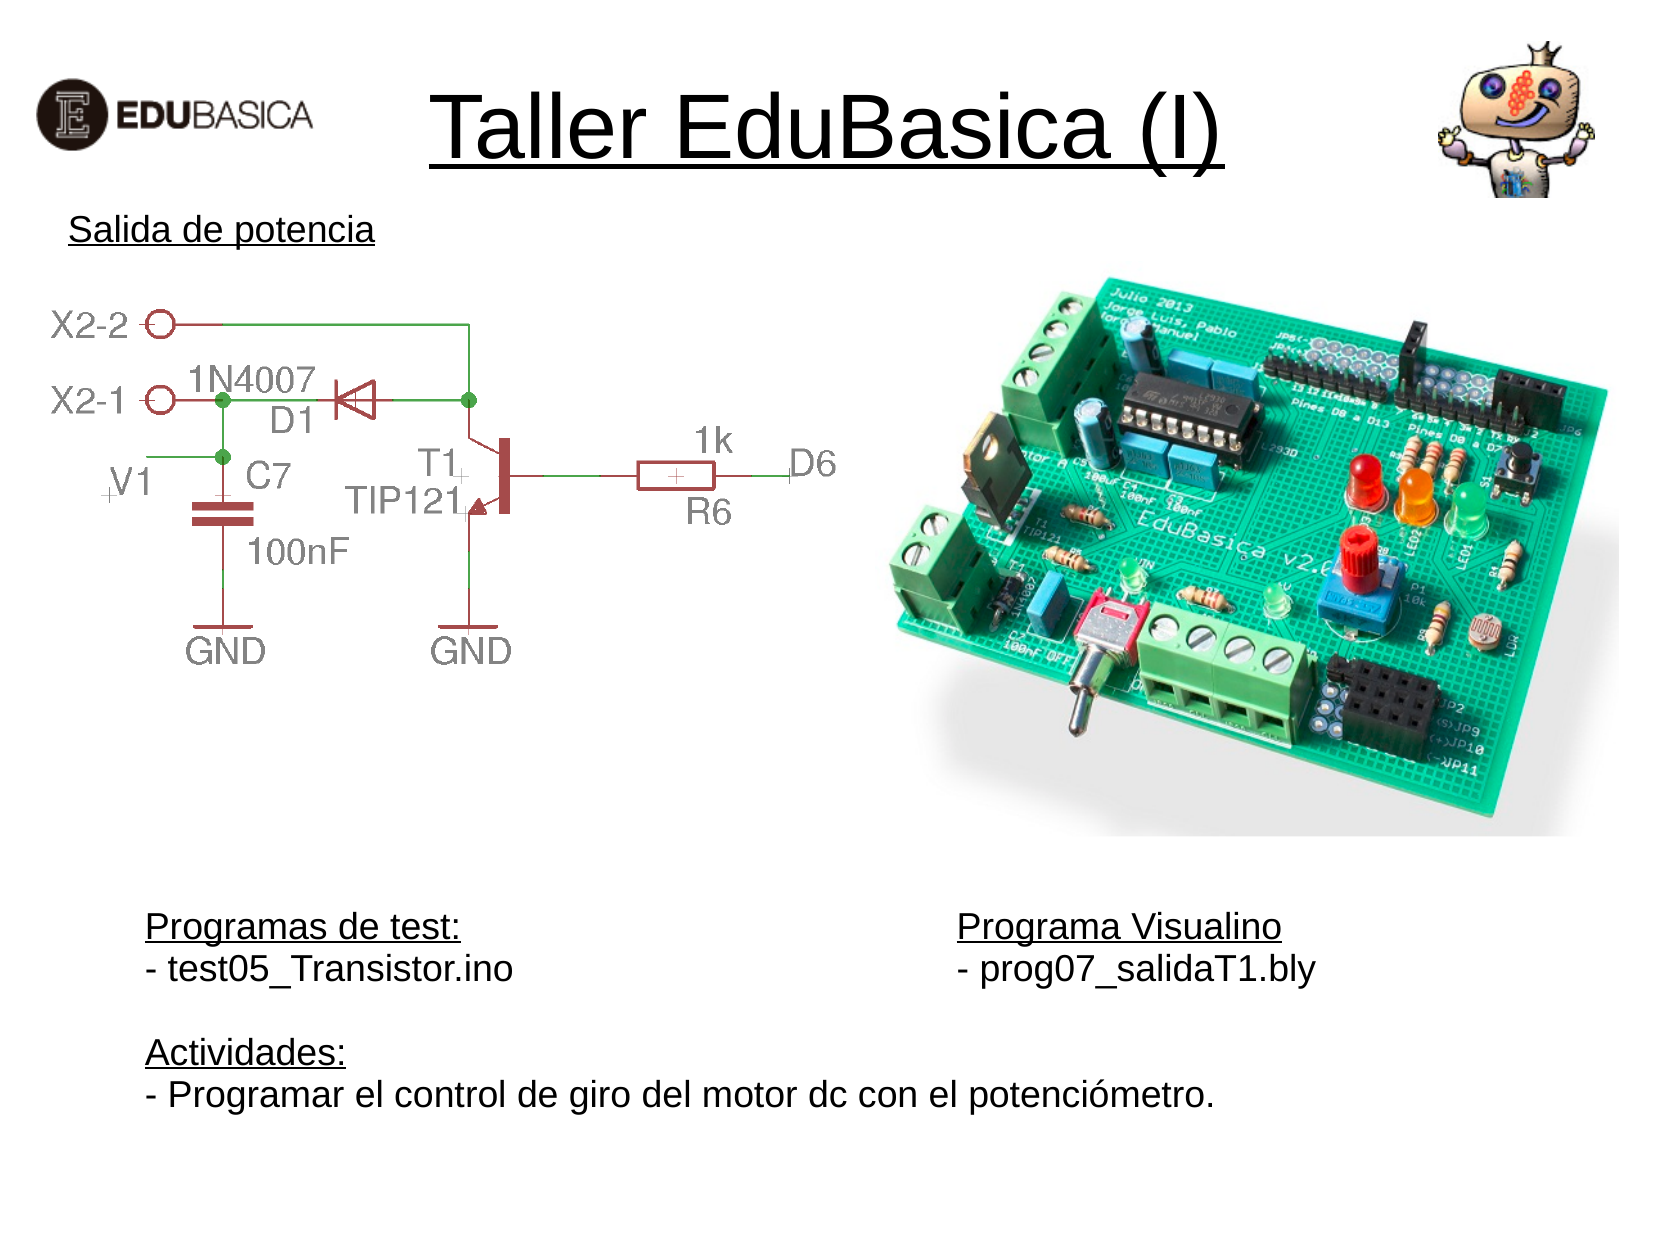

# Taller EduBasica (I)
Salida de potencia
Programas de test:							Programa Visualino
- test05_Transistor.ino							- prog07_salidaT1.bly
Actividades:
- Programar el control de giro del motor dc con el potenciómetro.